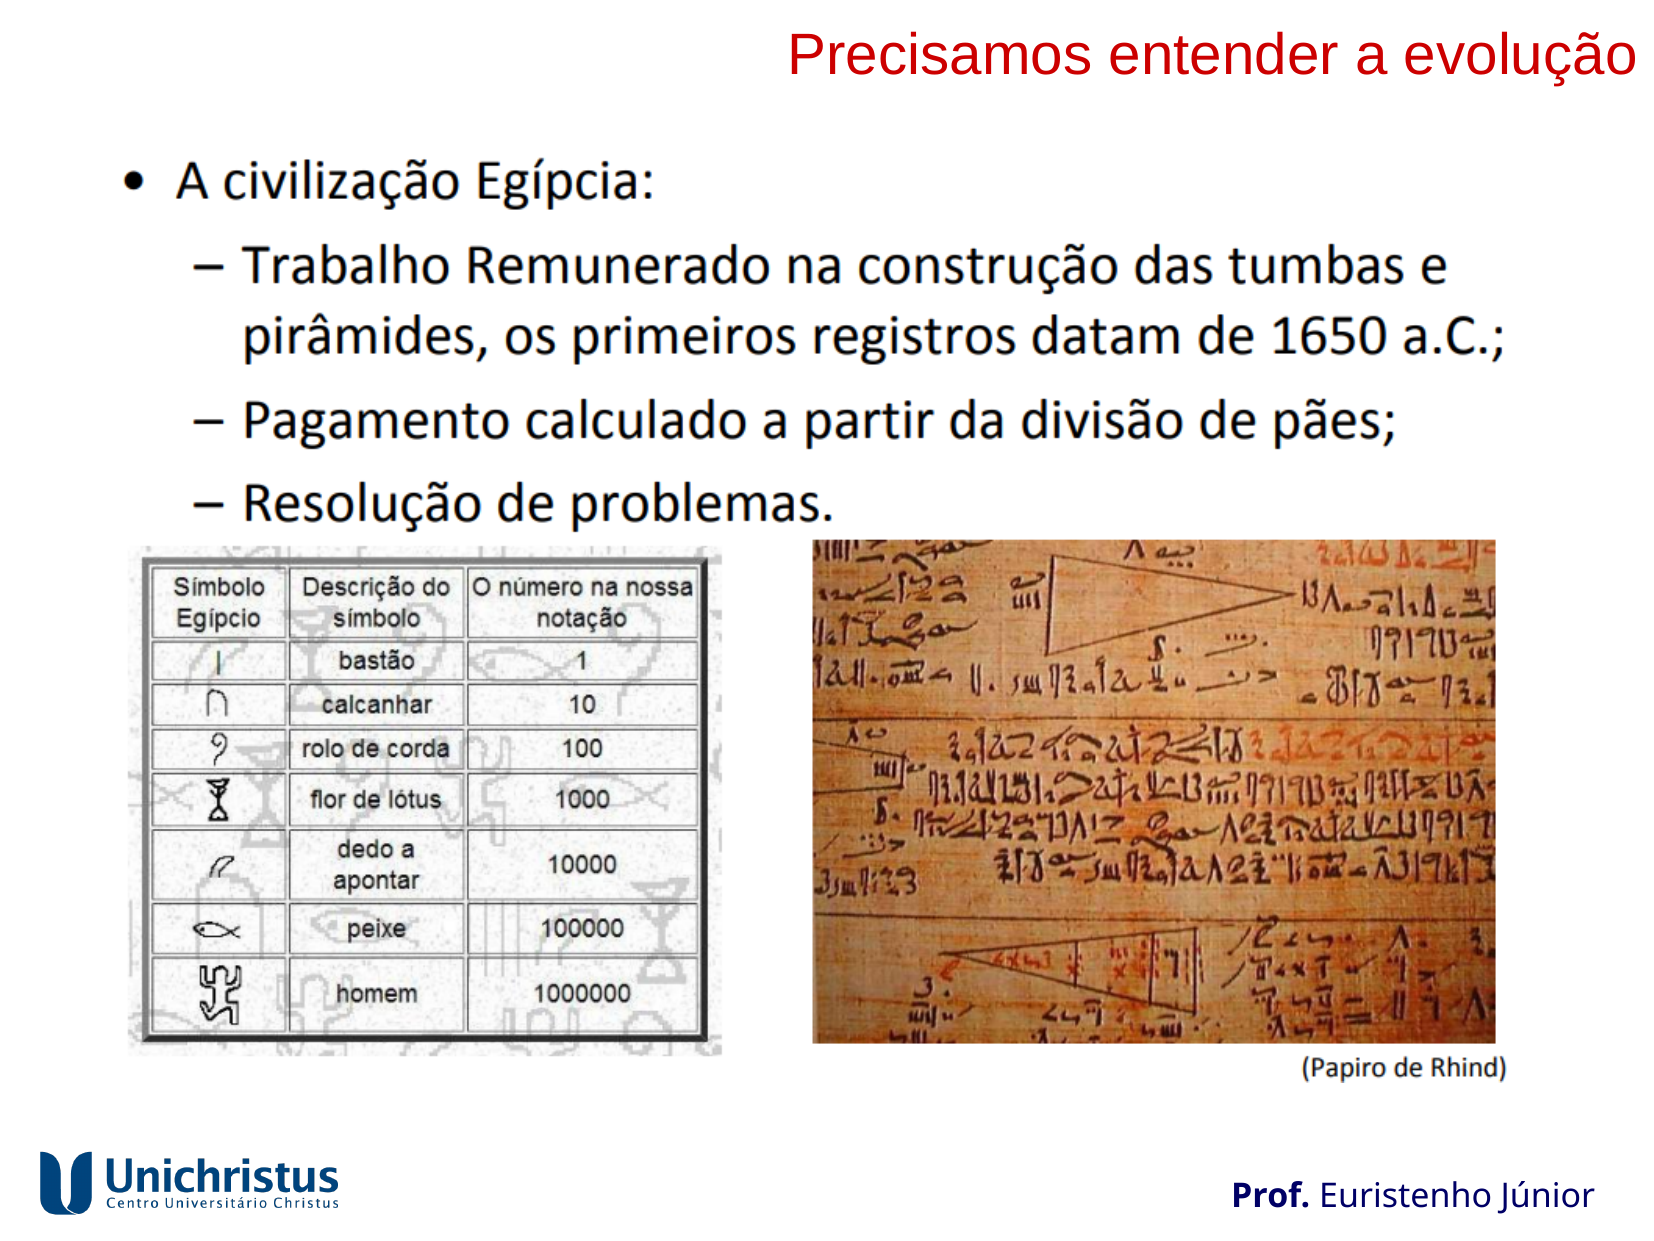

Precisamos entender a evolução
Prof. Euristenho Júnior